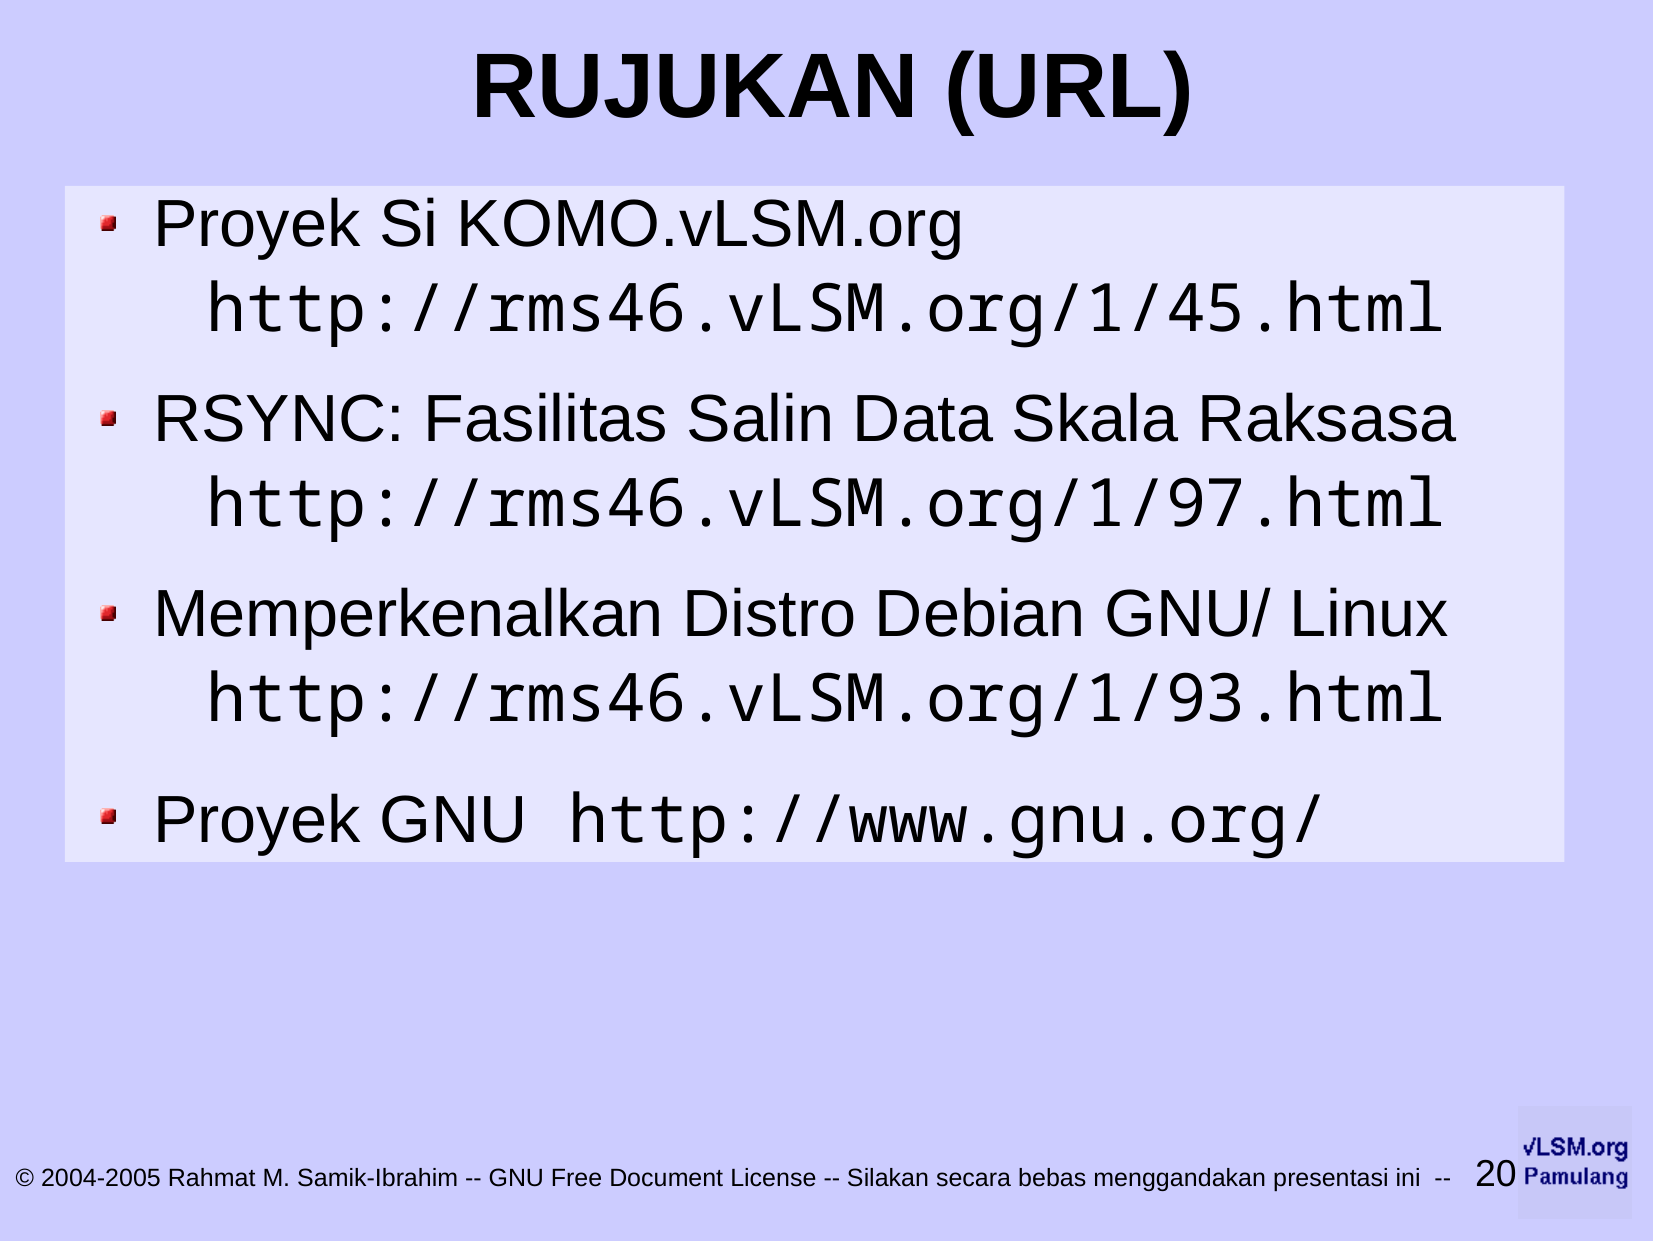

# RUJUKAN (URL)
Proyek Si KOMO.vLSM.org http://rms46.vLSM.org/1/45.html
RSYNC: Fasilitas Salin Data Skala Raksasa http://rms46.vLSM.org/1/97.html
Memperkenalkan Distro Debian GNU/ Linux http://rms46.vLSM.org/1/93.html
Proyek GNU http://www.gnu.org/